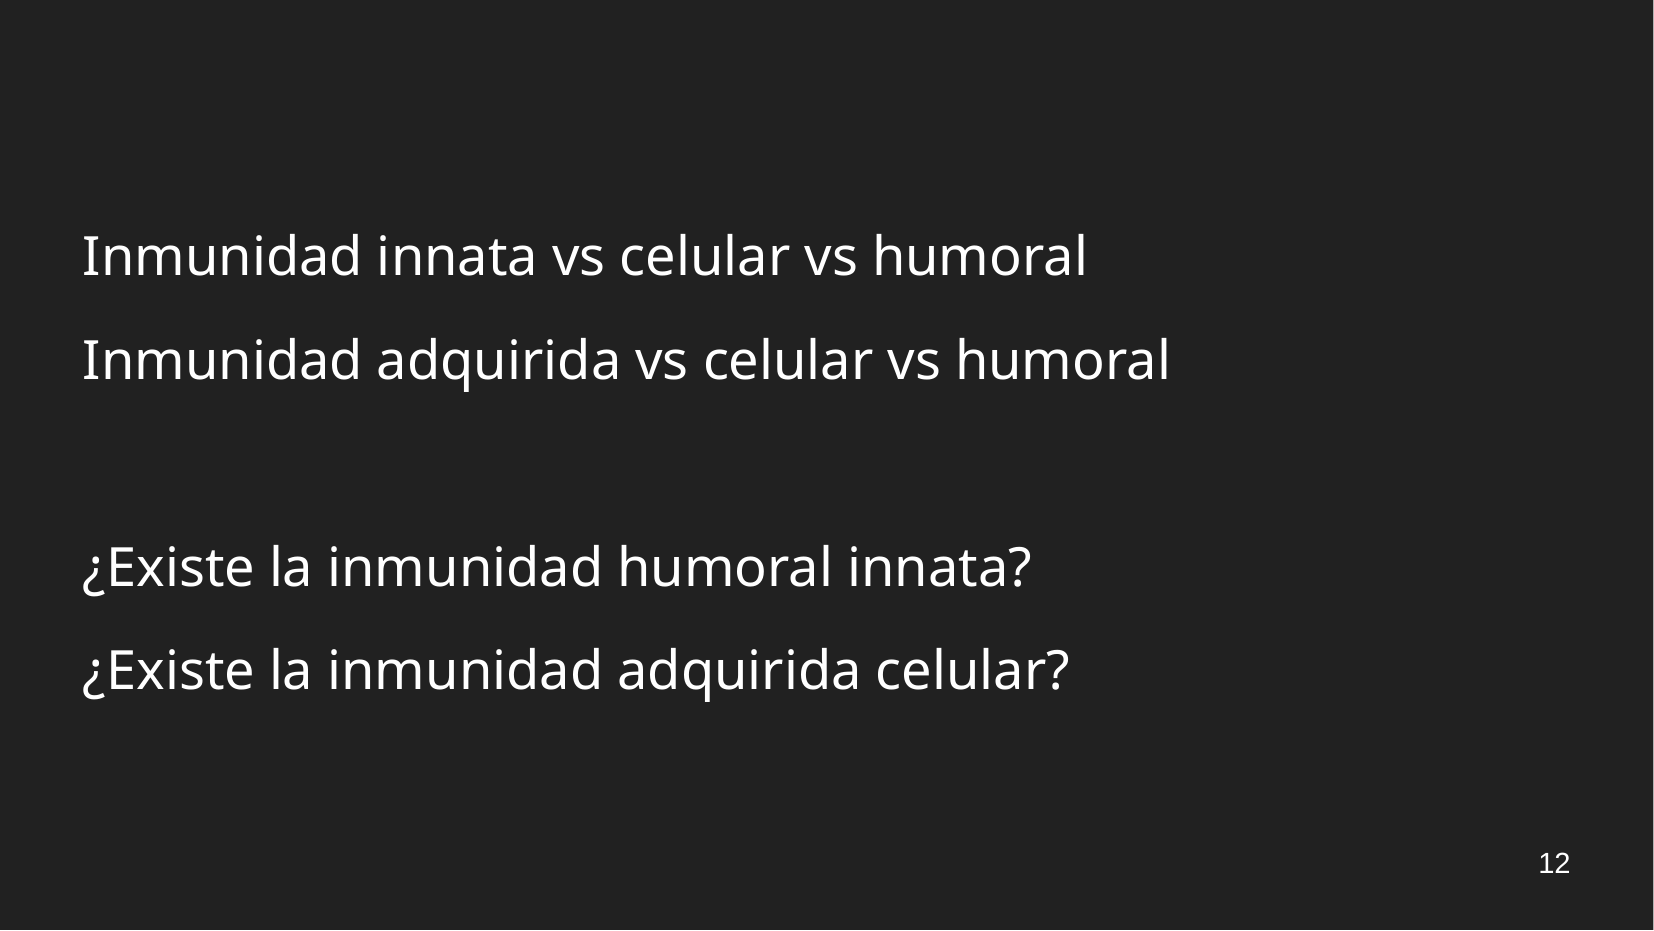

# Inmunidad innata vs celular vs humoral
Inmunidad adquirida vs celular vs humoral
¿Existe la inmunidad humoral innata?
¿Existe la inmunidad adquirida celular?
12